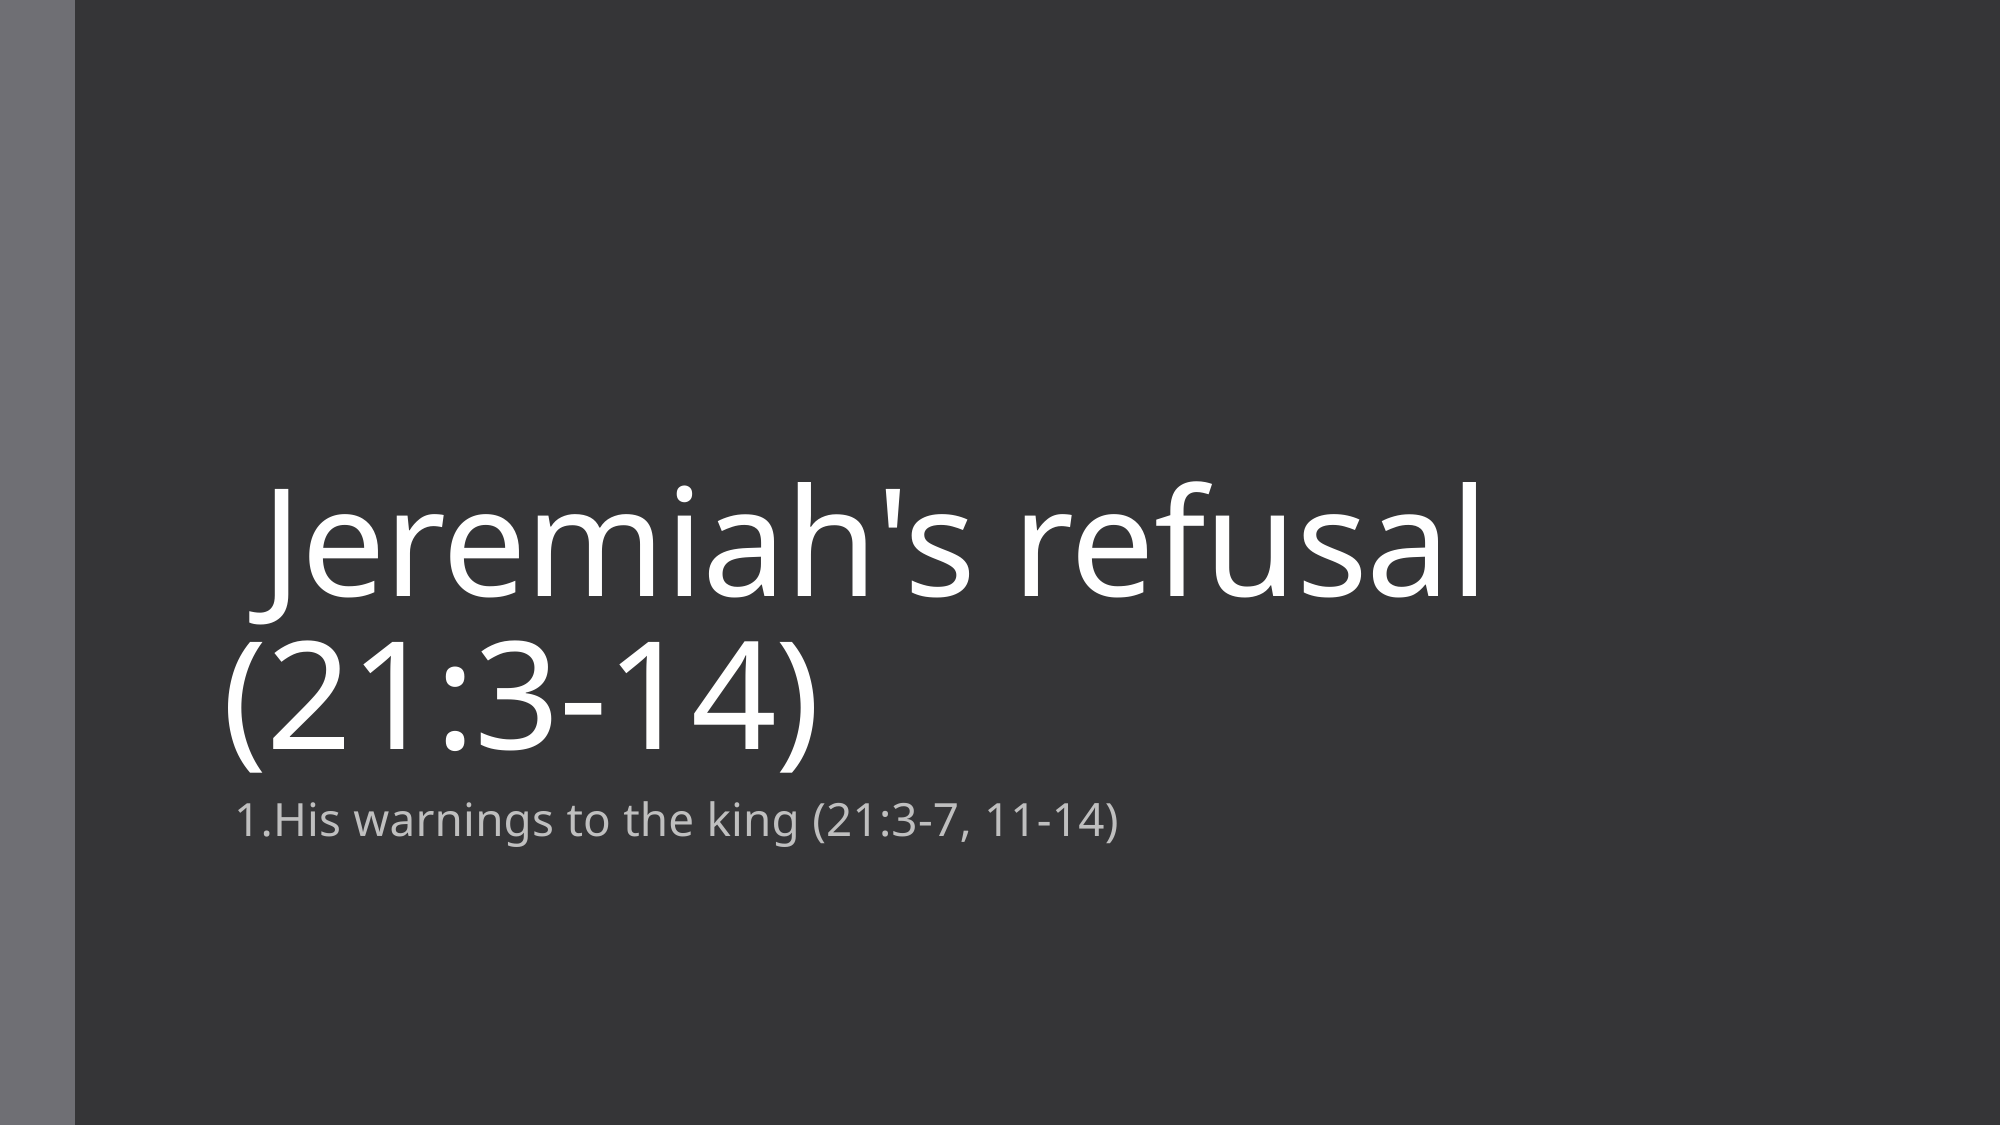

# Jeremiah's refusal (21:3-14)
 1.His warnings to the king (21:3-7, 11-14)